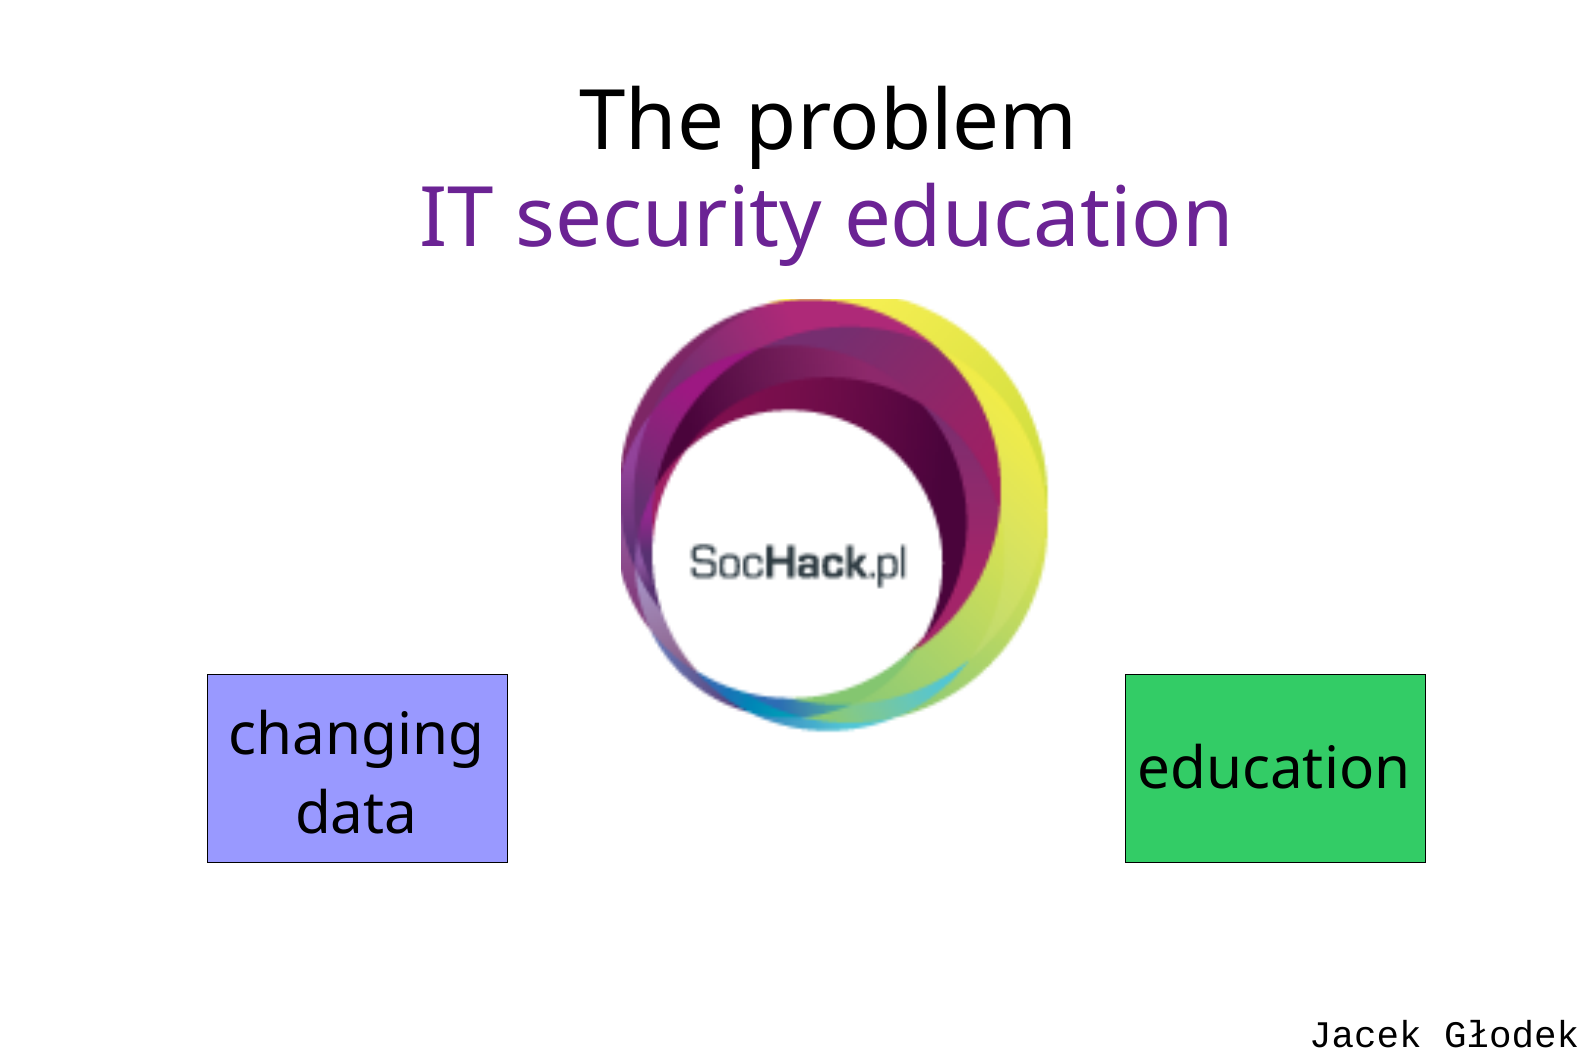

The problem
IT security education
changing
data
education
Jacek Głodek